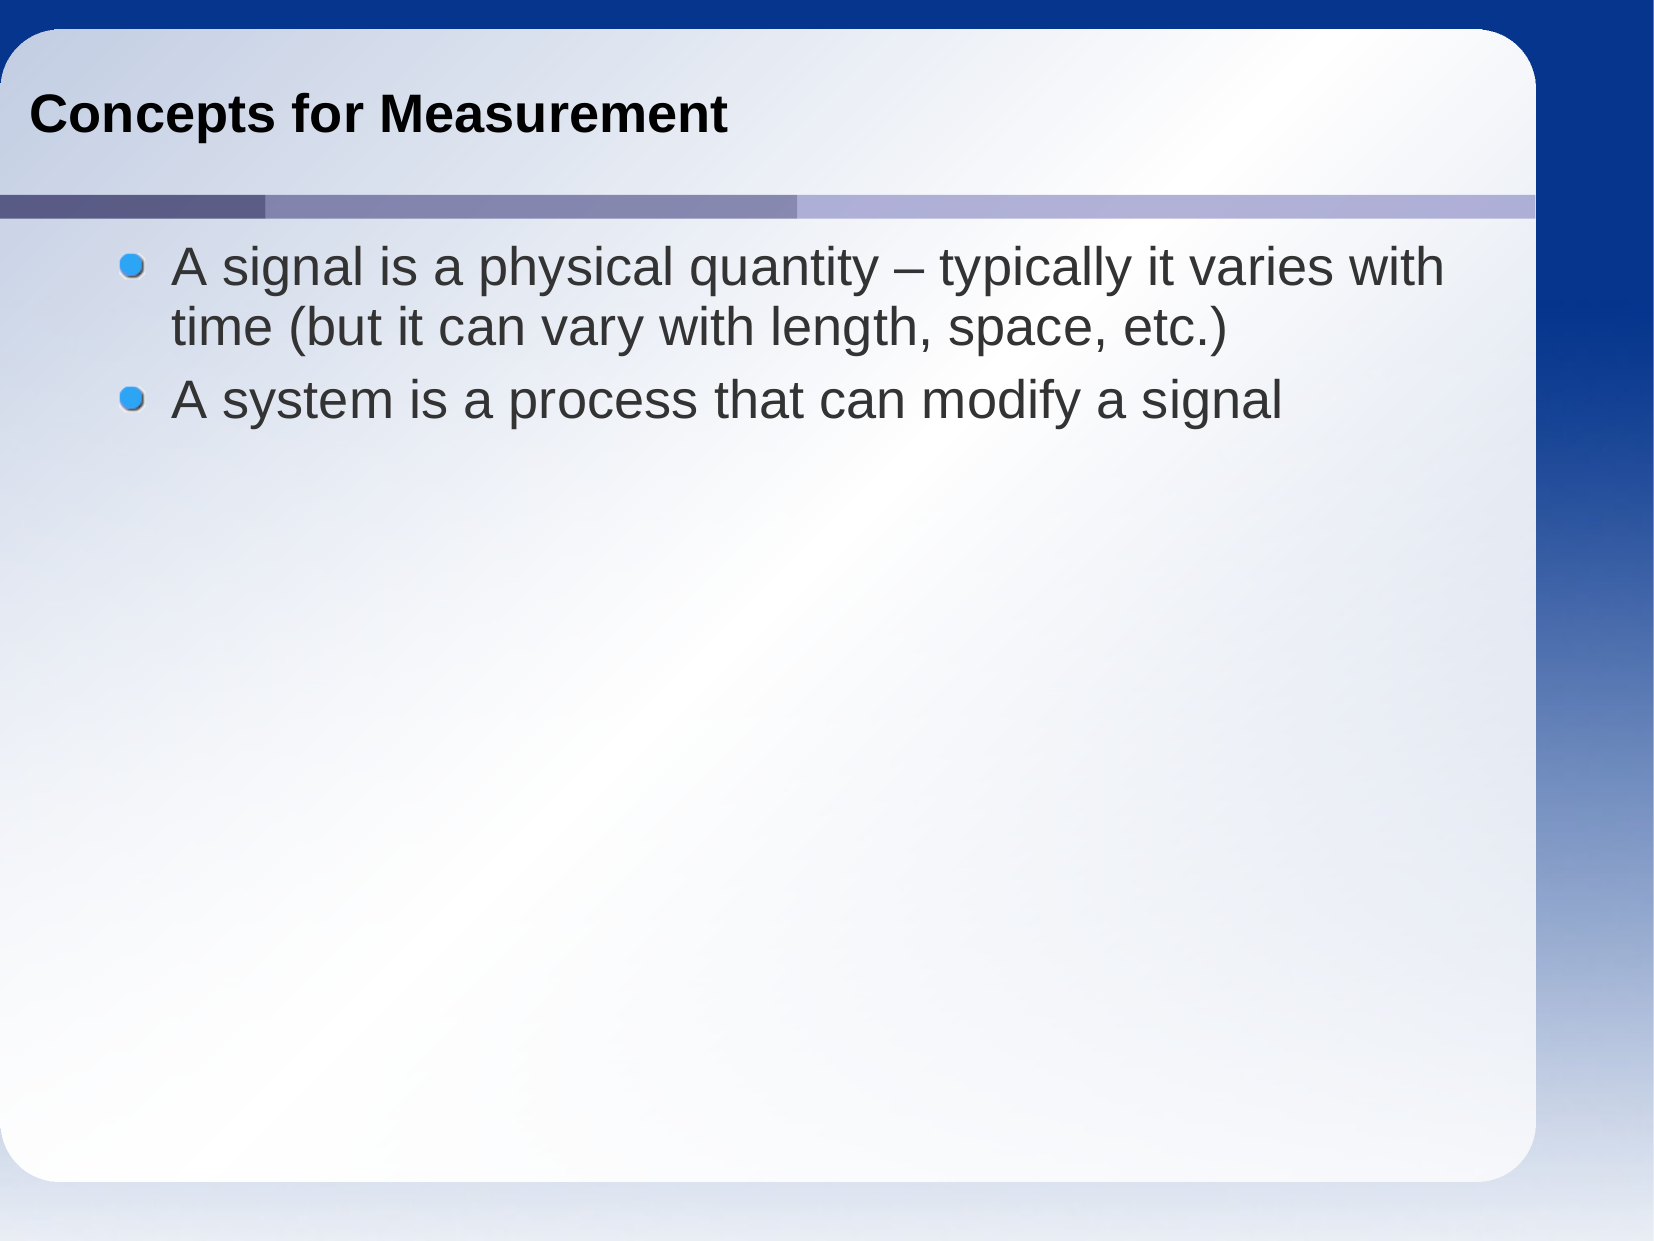

# Concepts for Measurement
A signal is a physical quantity – typically it varies with time (but it can vary with length, space, etc.)
A system is a process that can modify a signal